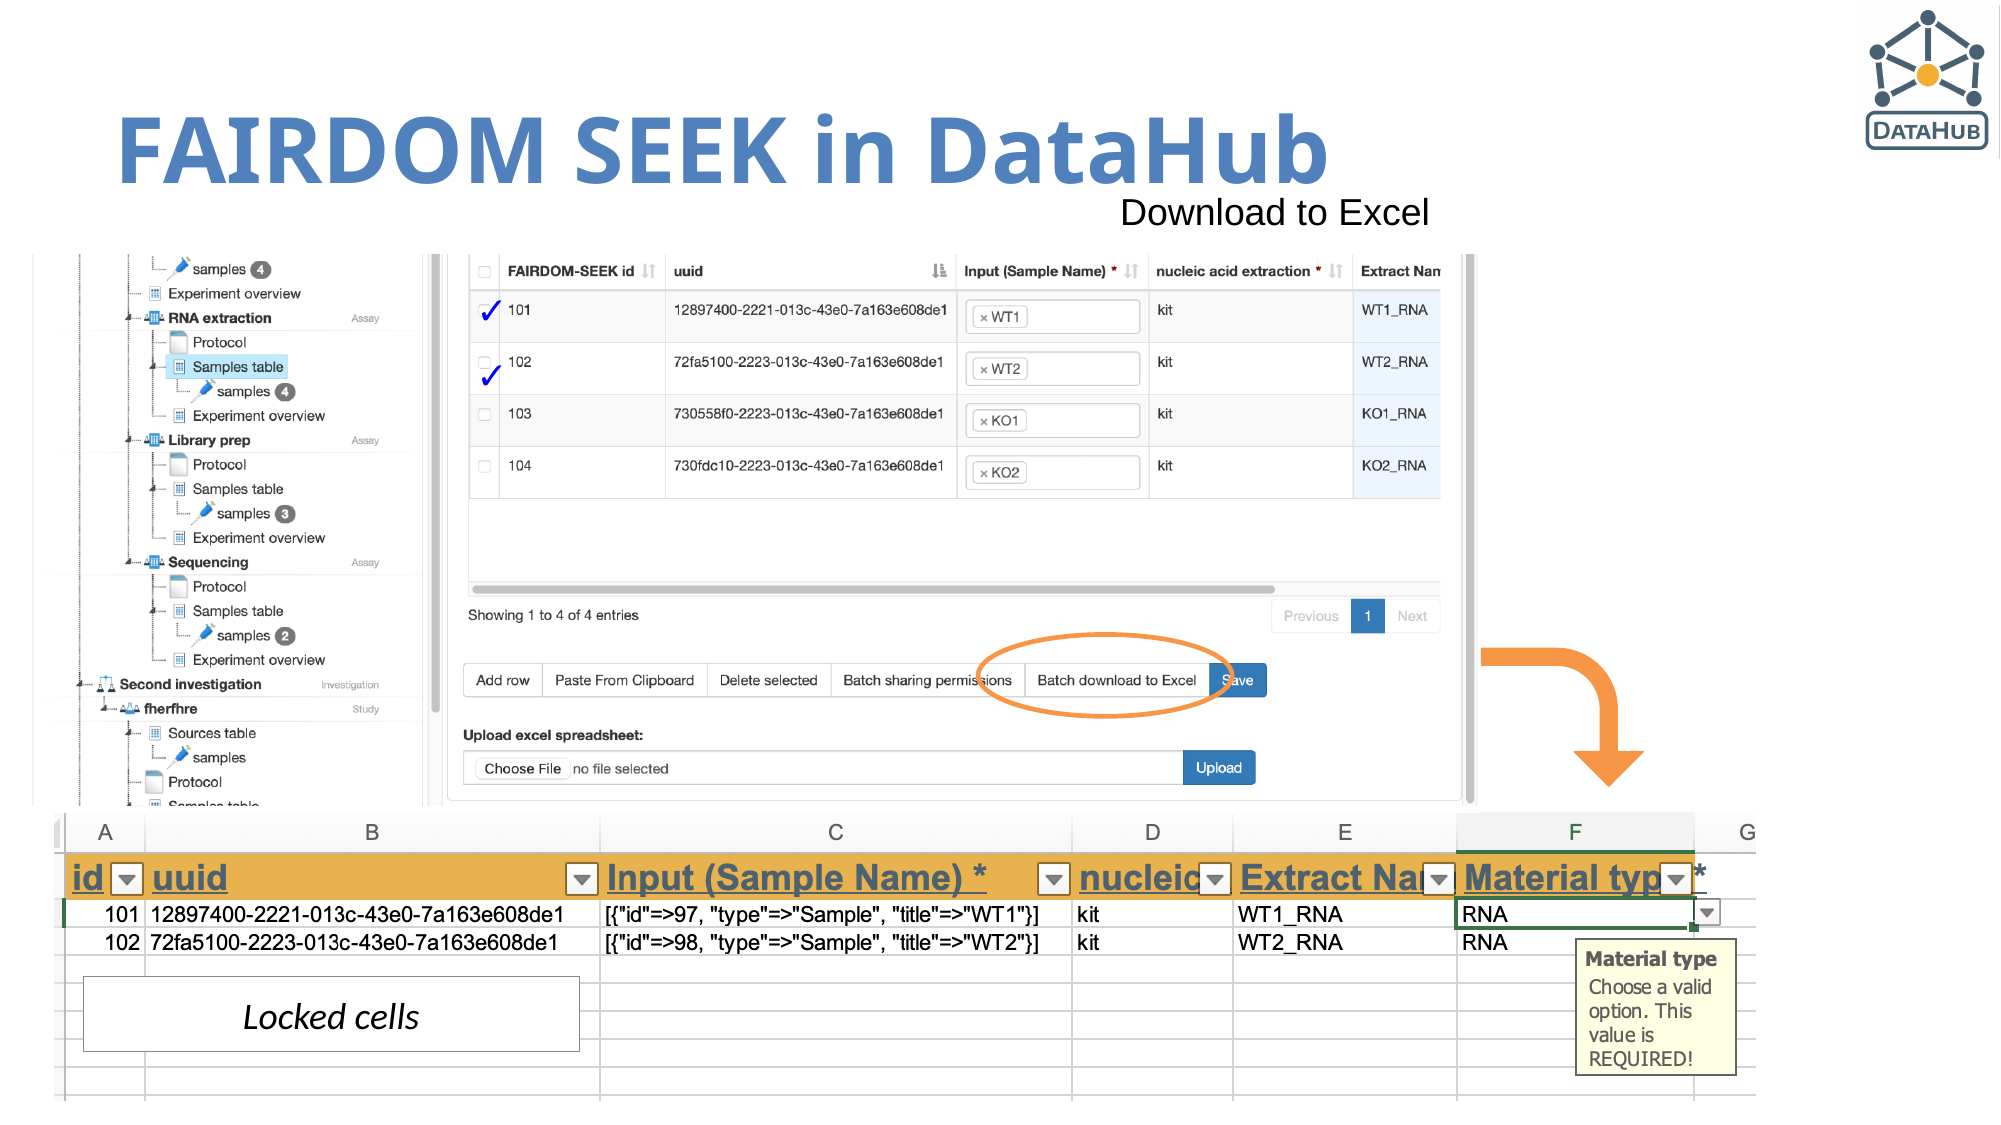

# FAIRDOM SEEK in DataHub
Download to Excel
✓
✓
Locked cells